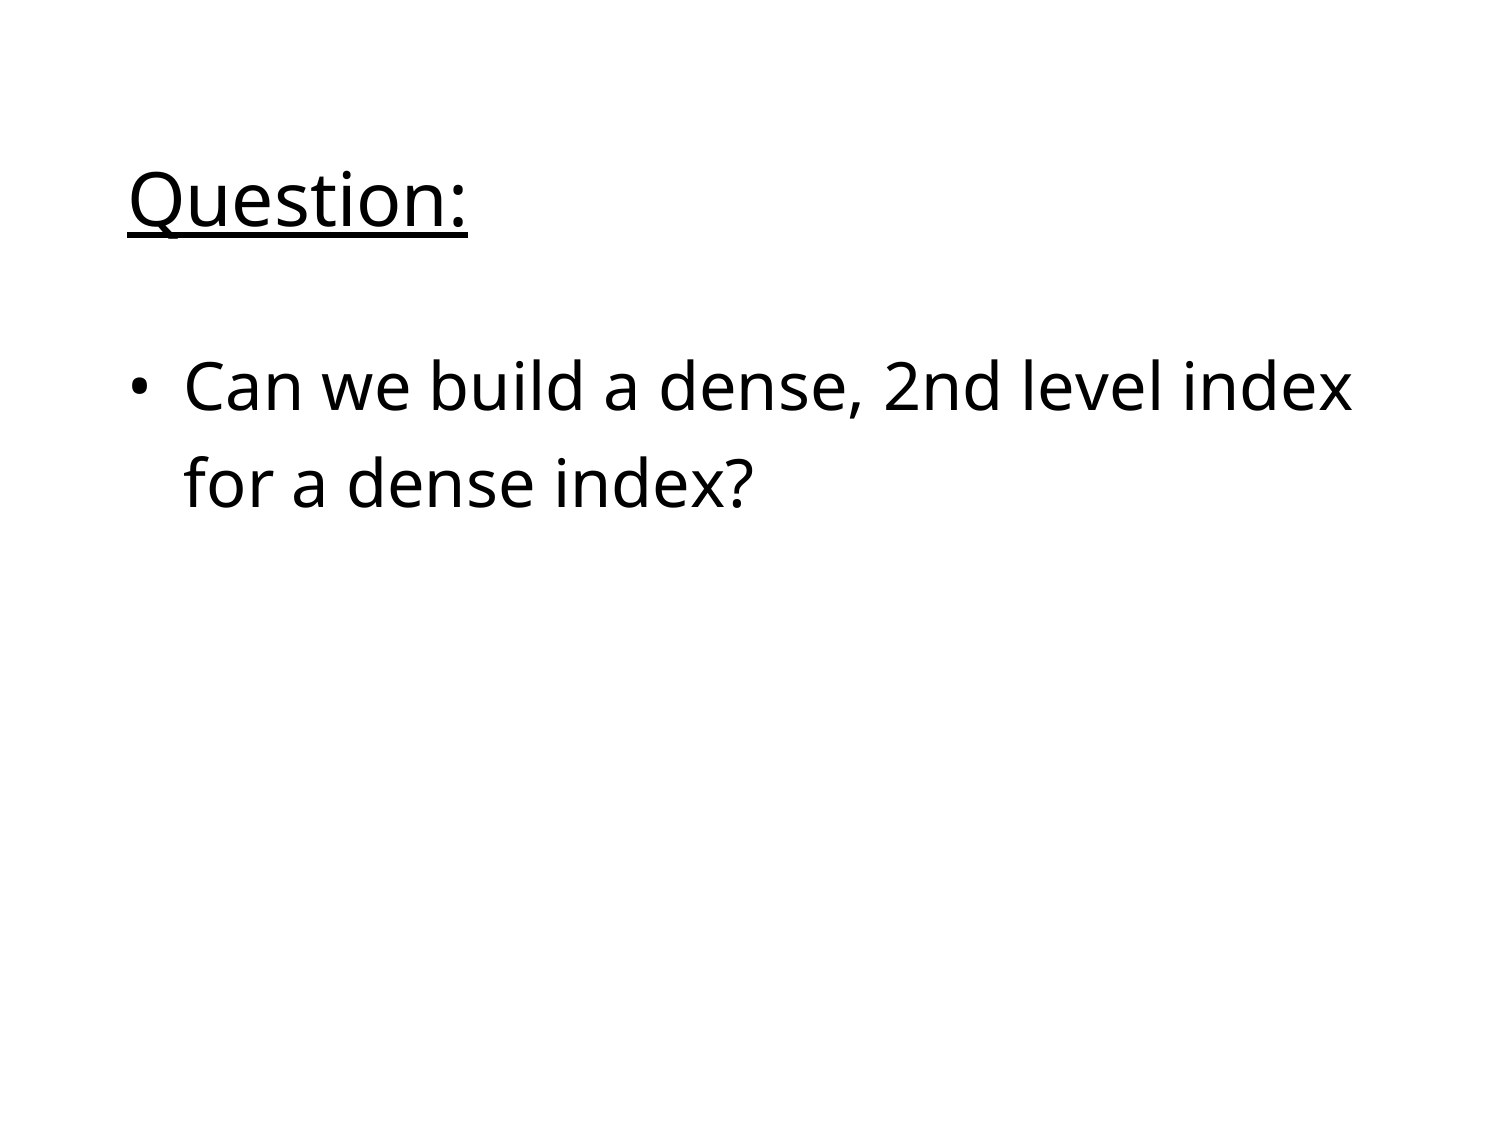

# Question:
Can we build a dense, 2nd level index for a dense index?